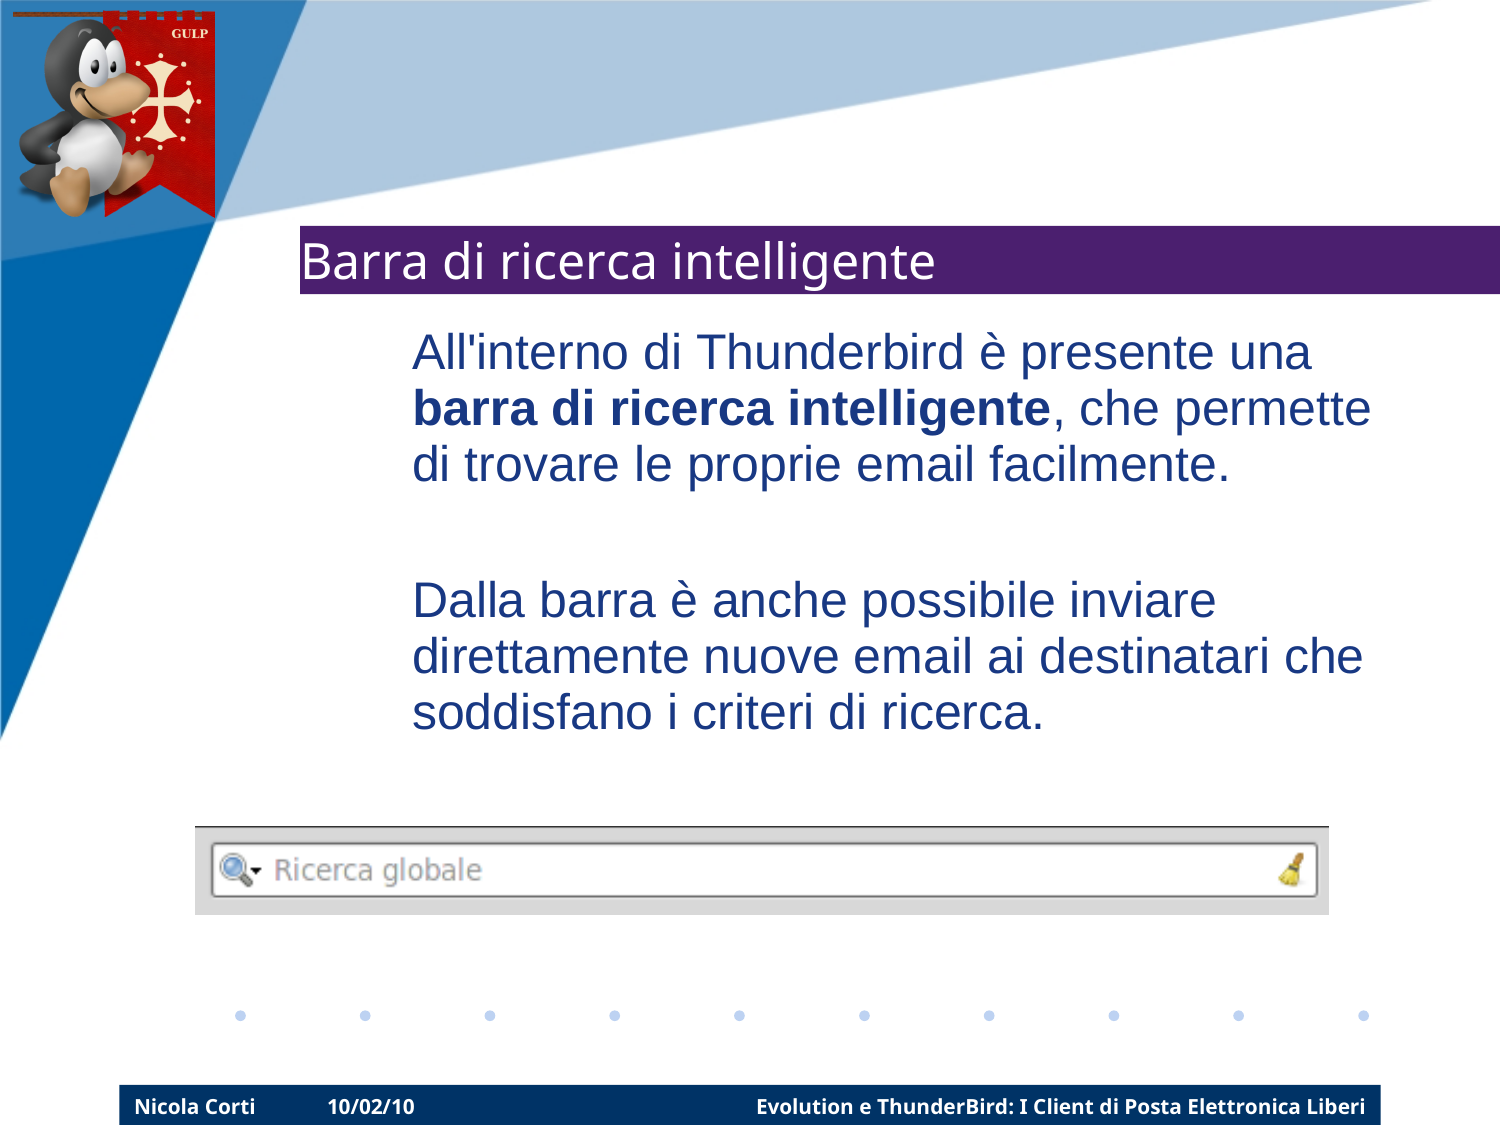

# Barra di ricerca intelligente
All'interno di Thunderbird è presente una barra di ricerca intelligente, che permette di trovare le proprie email facilmente.
Dalla barra è anche possibile inviare direttamente nuove email ai destinatari che soddisfano i criteri di ricerca.